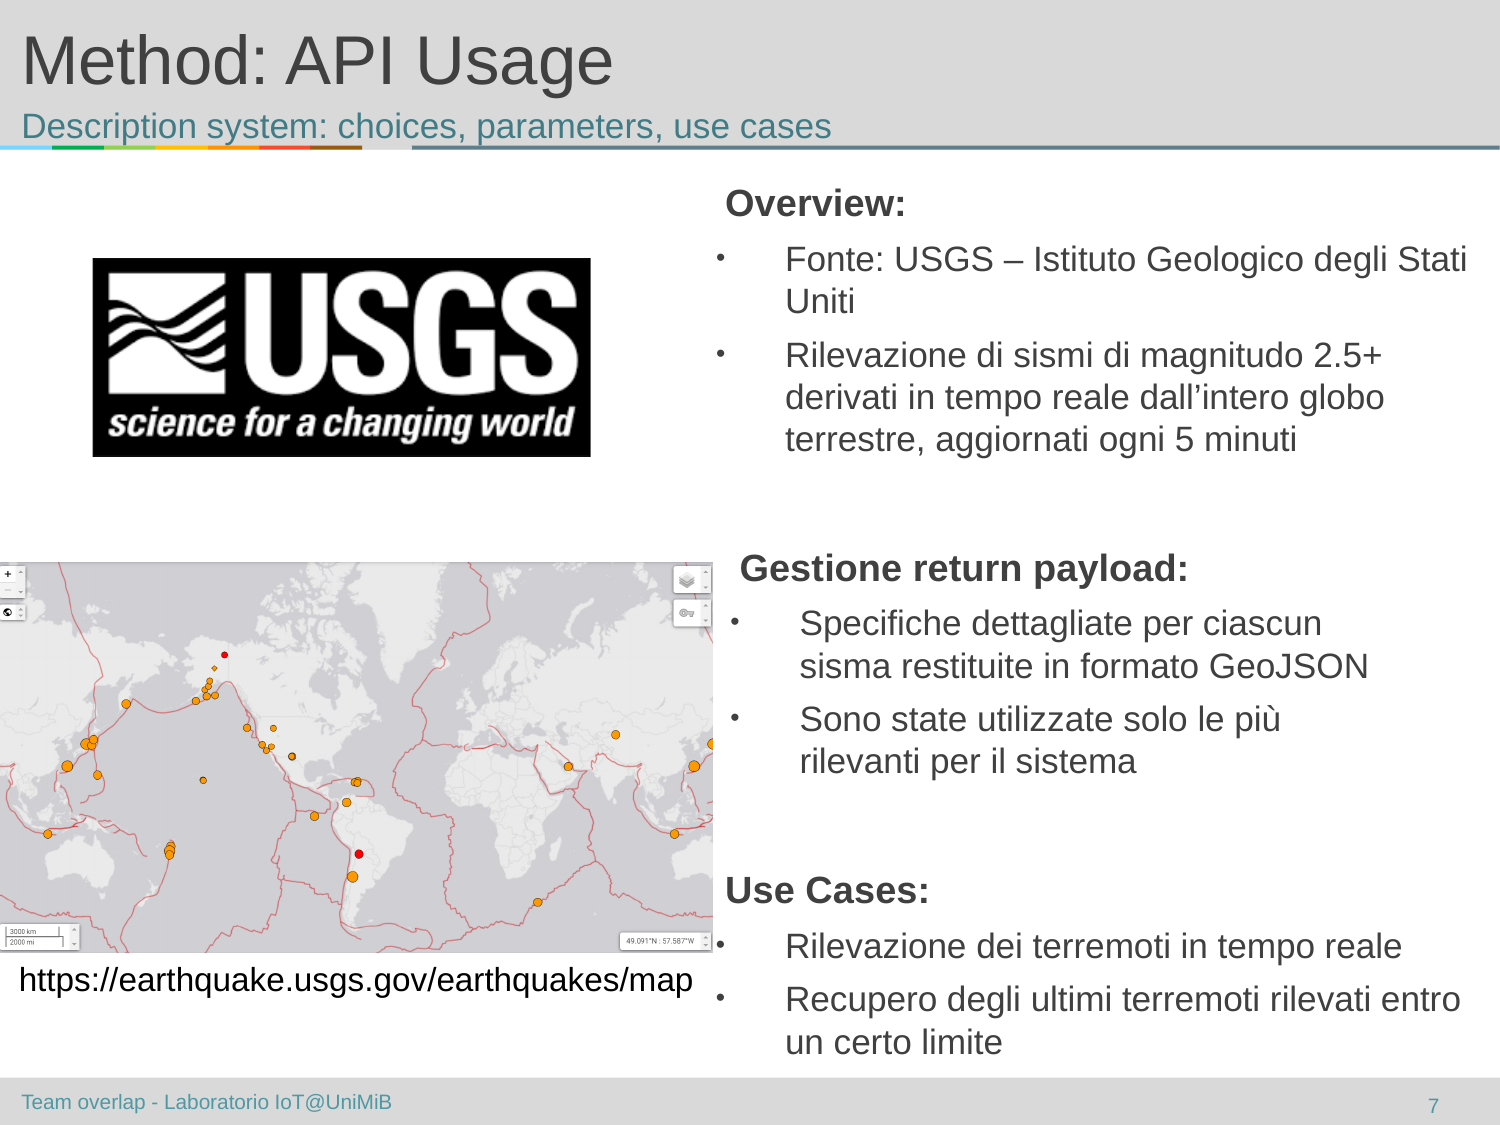

# Method: API Usage
Description system: choices, parameters, use cases
Overview:
Fonte: USGS – Istituto Geologico degli Stati Uniti
Rilevazione di sismi di magnitudo 2.5+ derivati in tempo reale dall’intero globo terrestre, aggiornati ogni 5 minuti
Gestione return payload:
Specifiche dettagliate per ciascun sisma restituite in formato GeoJSON
Sono state utilizzate solo le più rilevanti per il sistema
Use Cases:
Rilevazione dei terremoti in tempo reale
Recupero degli ultimi terremoti rilevati entro un certo limite
https://earthquake.usgs.gov/earthquakes/map
Team overlap - Laboratorio IoT@UniMiB